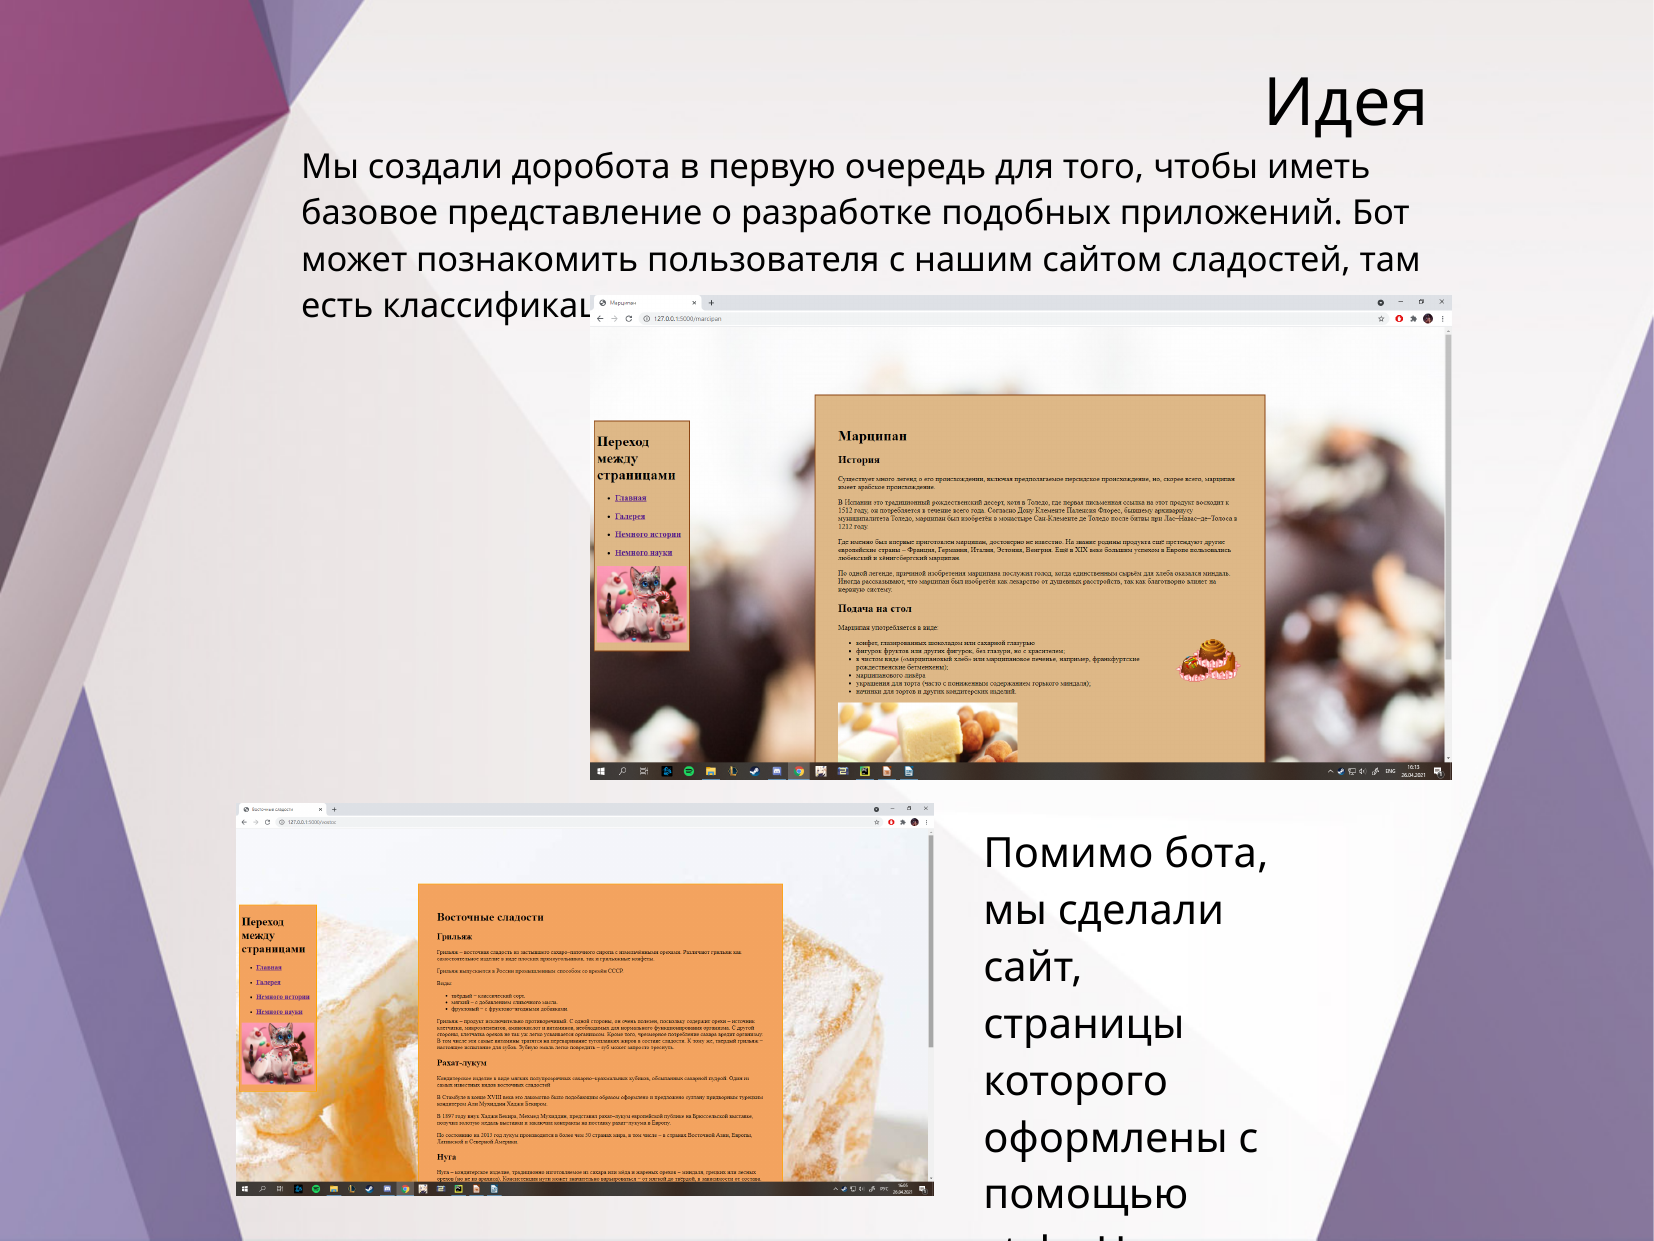

# Идея
Мы создали доробота в первую очередь для того, чтобы иметь базовое представление о разработке подобных приложений. Бот может познакомить пользователя с нашим сайтом сладостей, там есть классификация еды и немного истории.
Помимо бота, мы сделали сайт, страницы которого оформлены с помощью style. На нем можно свободно перемещаться
между страницами.